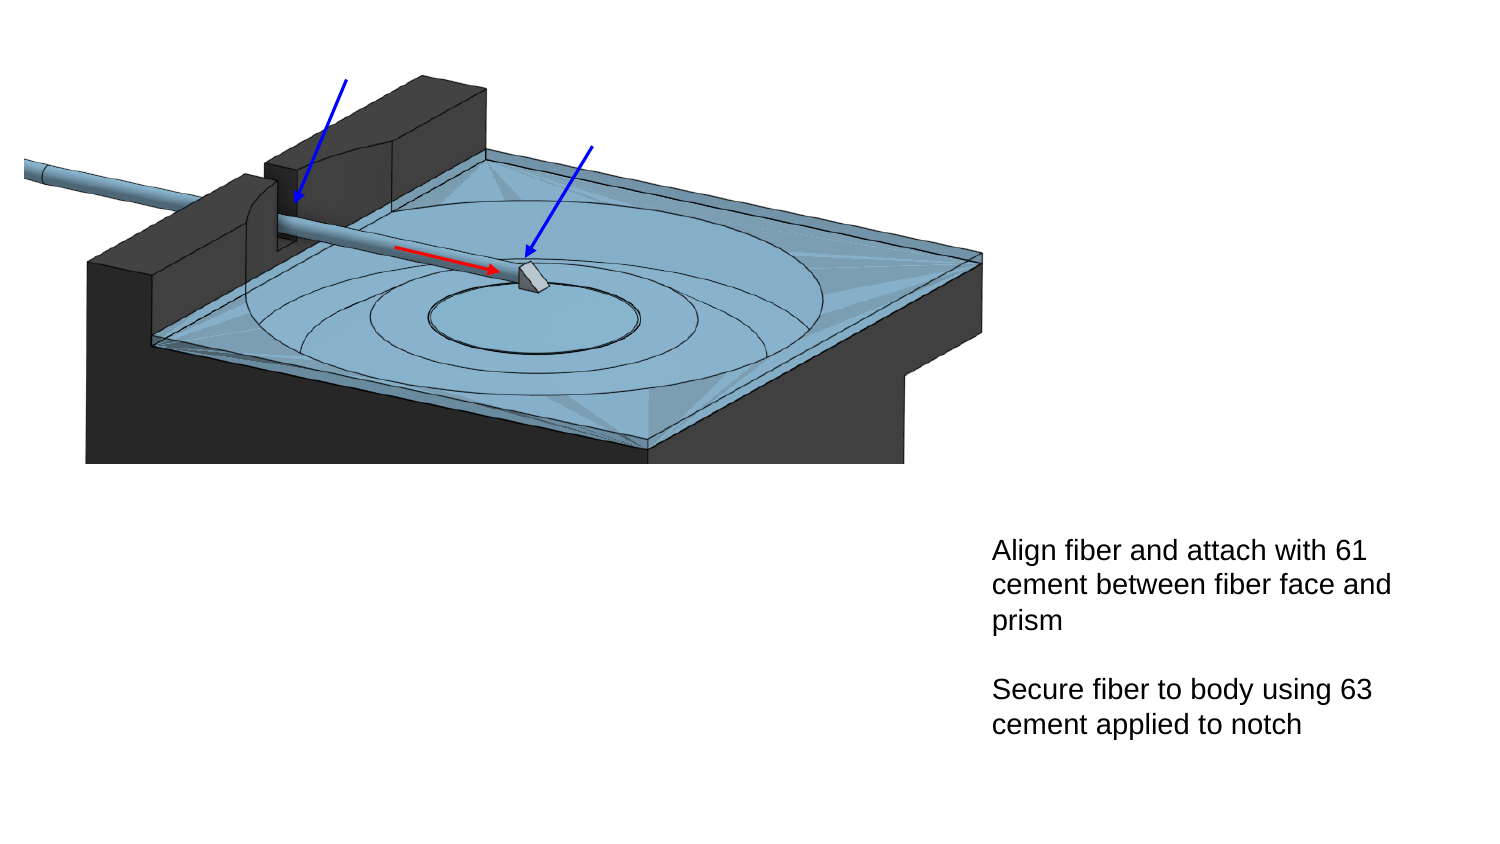

Align fiber and attach with 61 cement between fiber face and prism
Secure fiber to body using 63 cement applied to notch